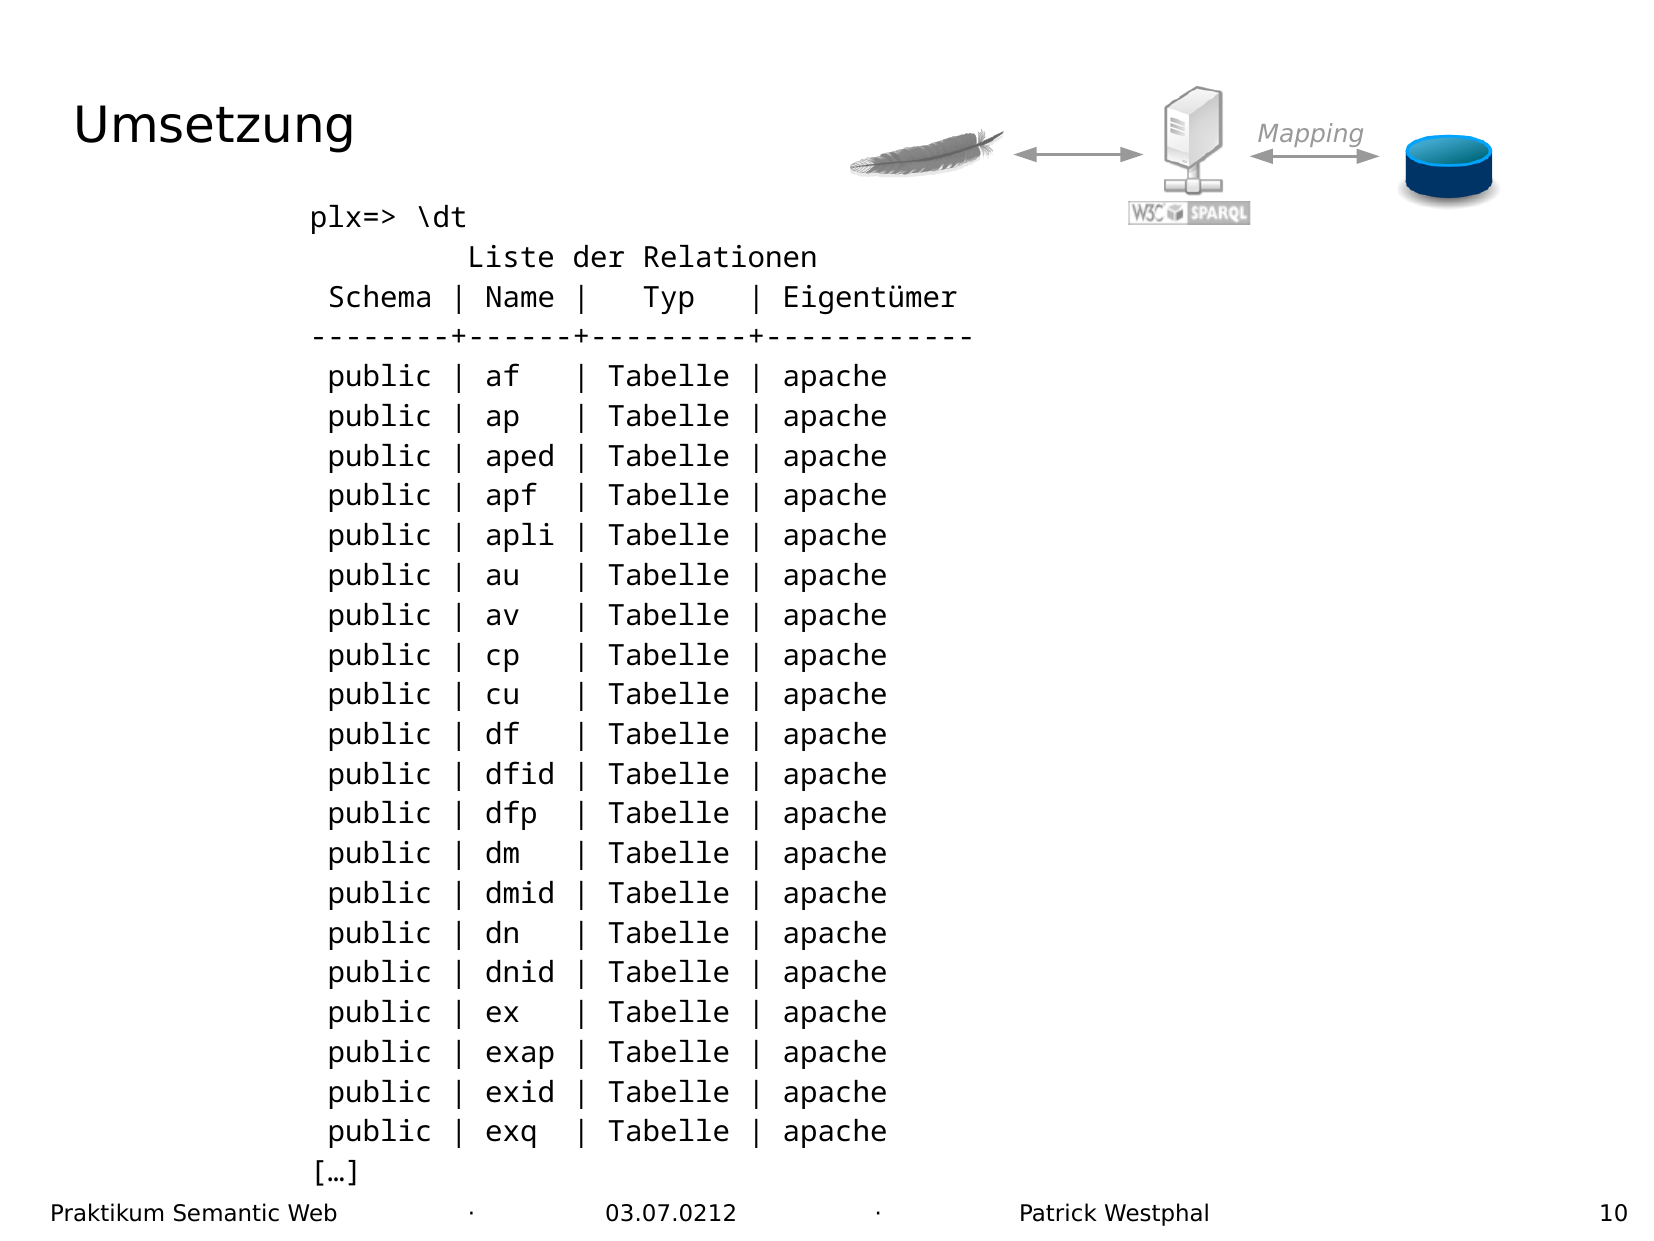

Umsetzung
Mapping
plx=> \dt
 Liste der Relationen
 Schema | Name | Typ | Eigentümer
--------+------+---------+------------
 public | af | Tabelle | apache
 public | ap | Tabelle | apache
 public | aped | Tabelle | apache
 public | apf | Tabelle | apache
 public | apli | Tabelle | apache
 public | au | Tabelle | apache
 public | av | Tabelle | apache
 public | cp | Tabelle | apache
 public | cu | Tabelle | apache
 public | df | Tabelle | apache
 public | dfid | Tabelle | apache
 public | dfp | Tabelle | apache
 public | dm | Tabelle | apache
 public | dmid | Tabelle | apache
 public | dn | Tabelle | apache
 public | dnid | Tabelle | apache
 public | ex | Tabelle | apache
 public | exap | Tabelle | apache
 public | exid | Tabelle | apache
 public | exq | Tabelle | apache
[…]
Praktikum Semantic Web · 03.07.0212 · Patrick Westphal